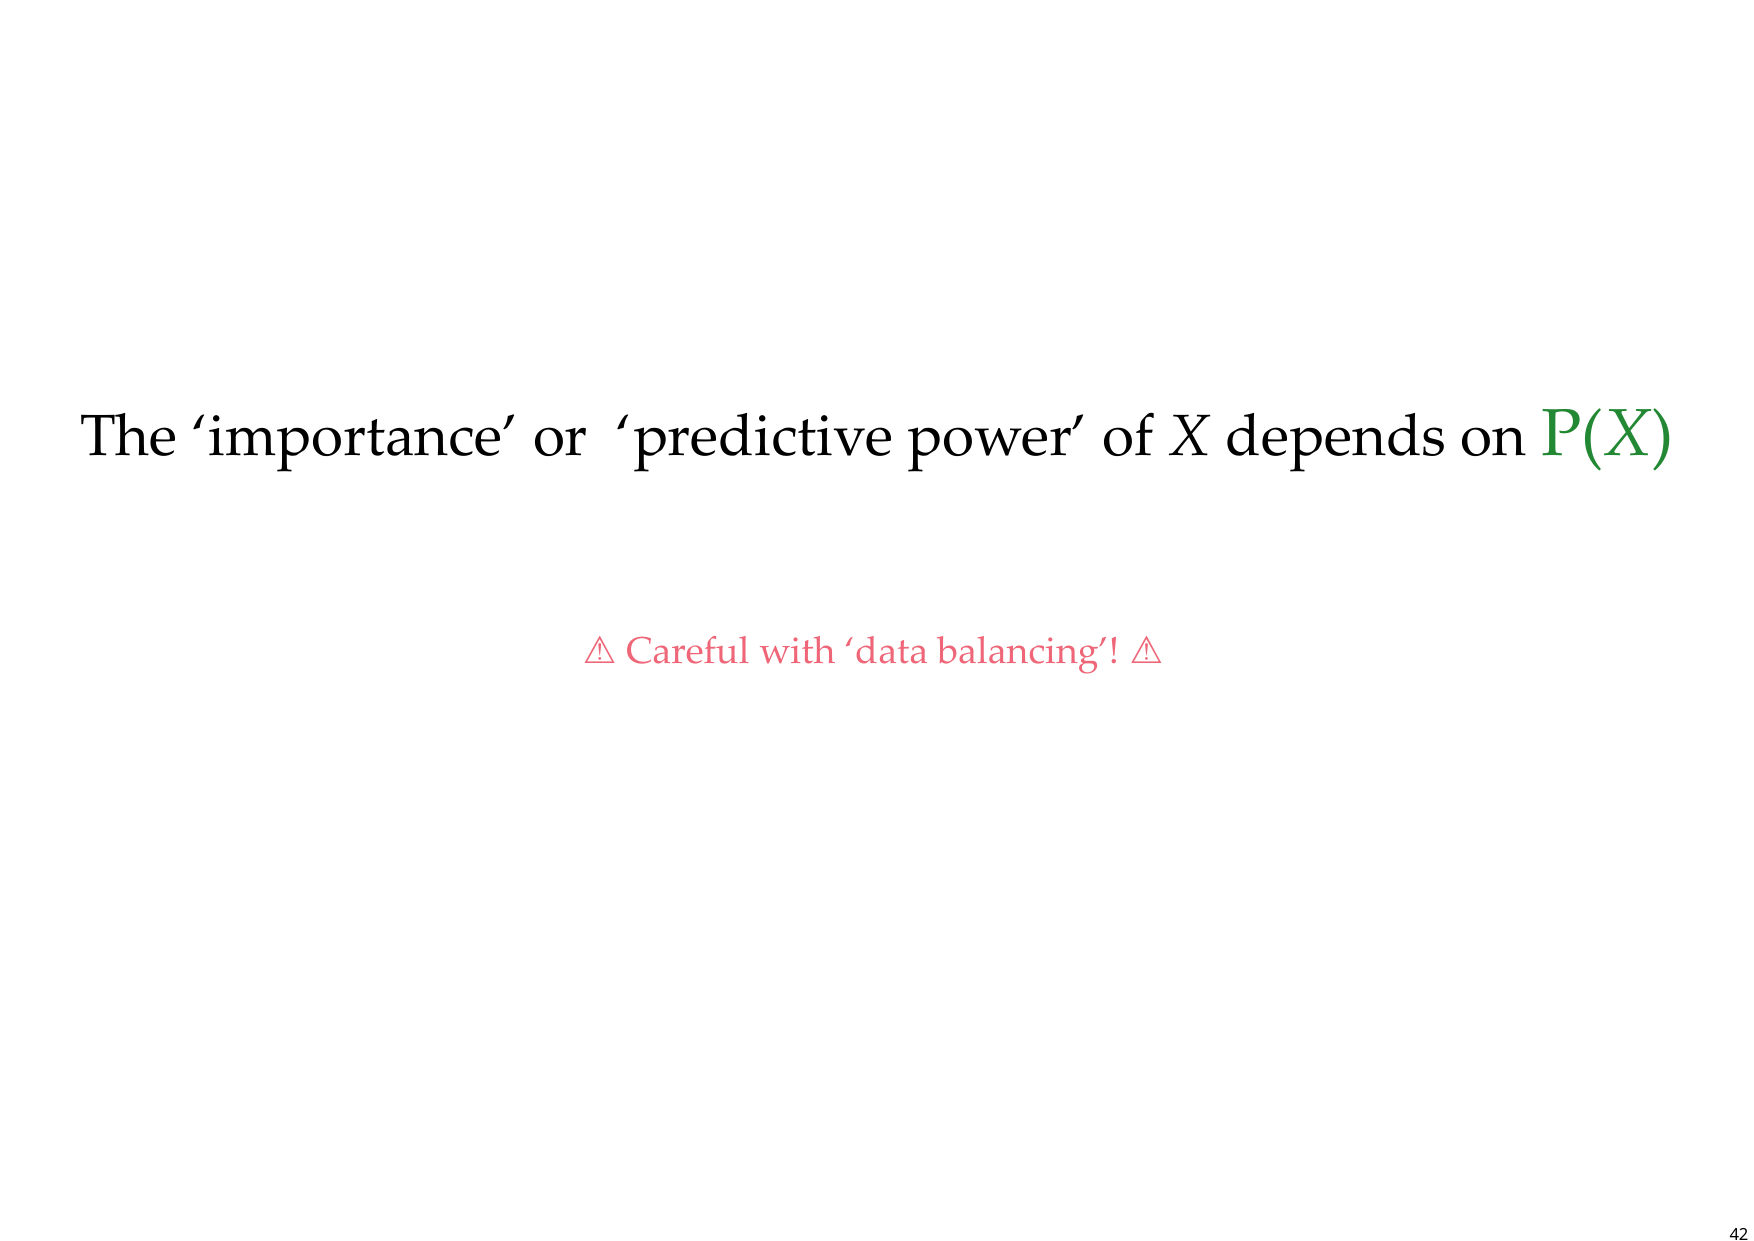

The ‘importance’ or ‘predictive power’ of X depends on P(X)
⚠ Careful with ‘data balancing’! ⚠
42